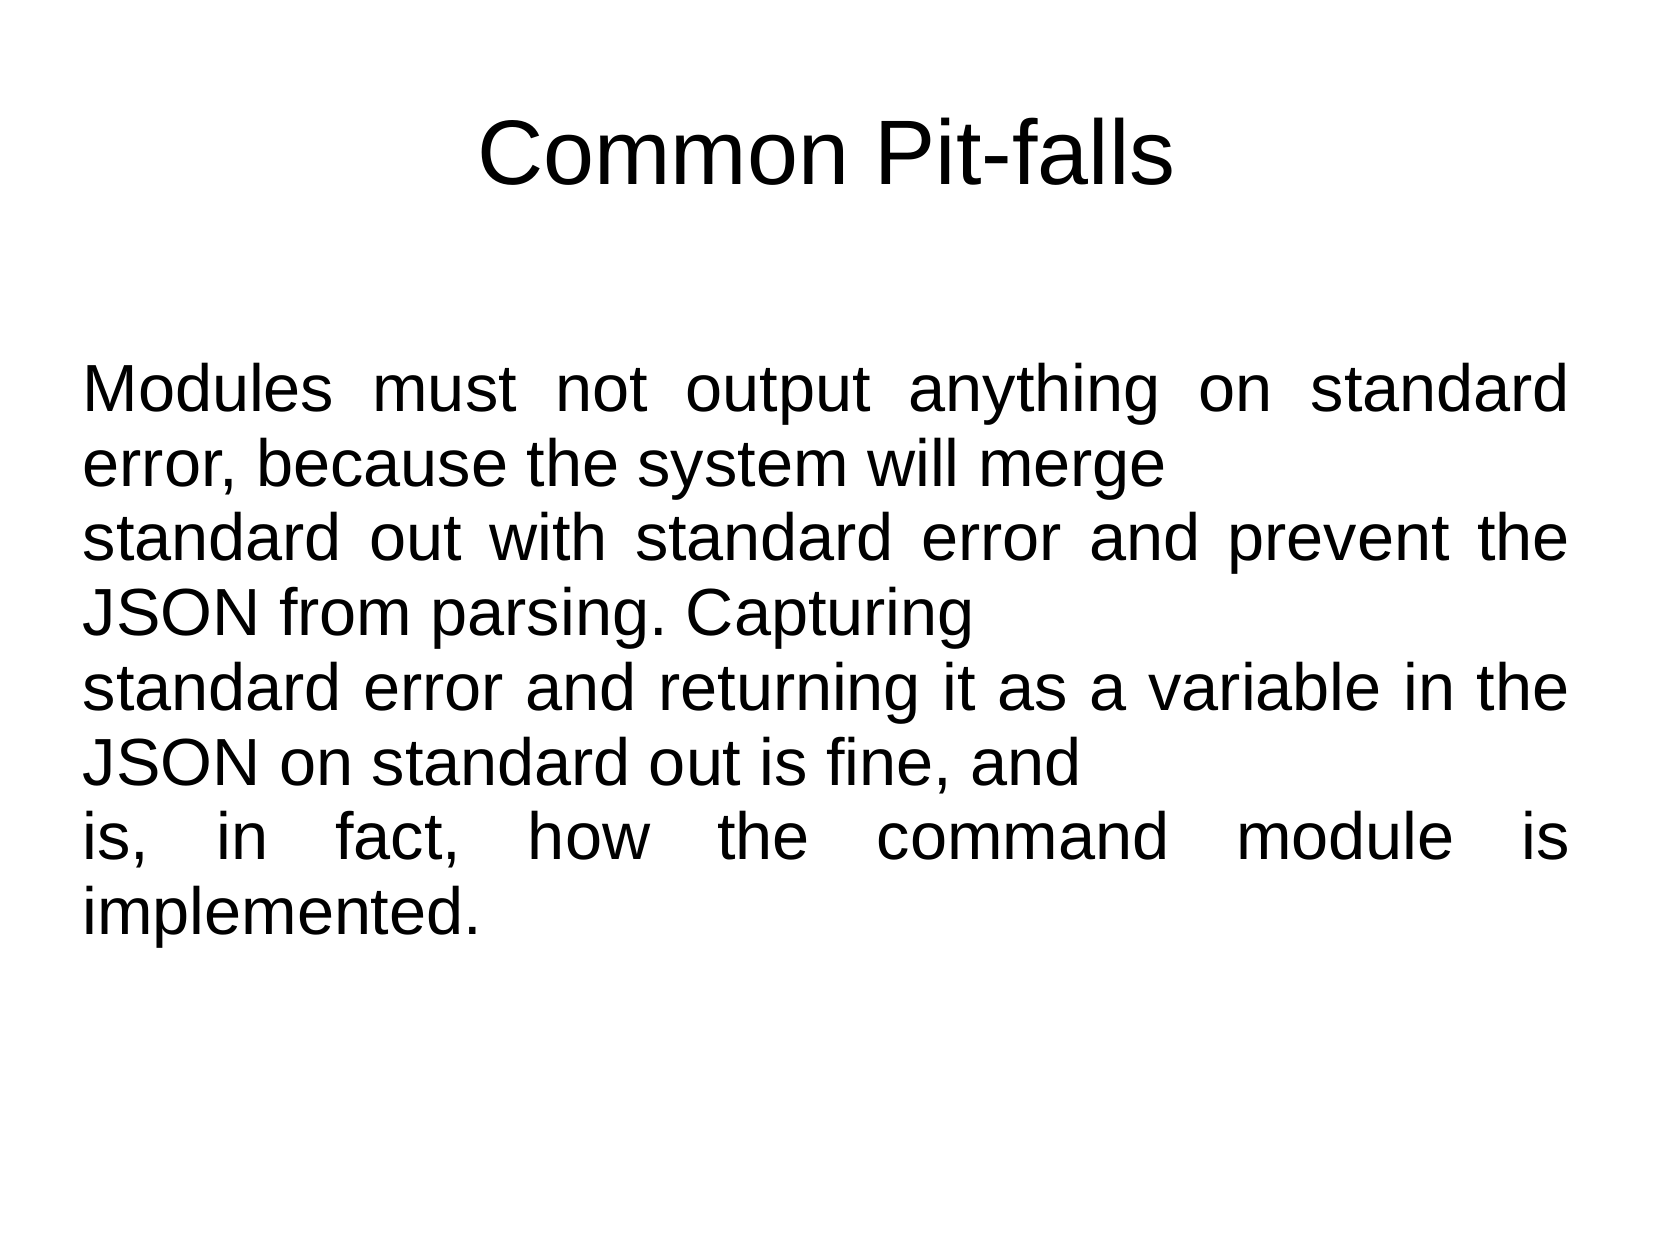

# Common Pit-falls
Modules must not output anything on standard error, because the system will merge
standard out with standard error and prevent the JSON from parsing. Capturing
standard error and returning it as a variable in the JSON on standard out is fine, and
is, in fact, how the command module is implemented.